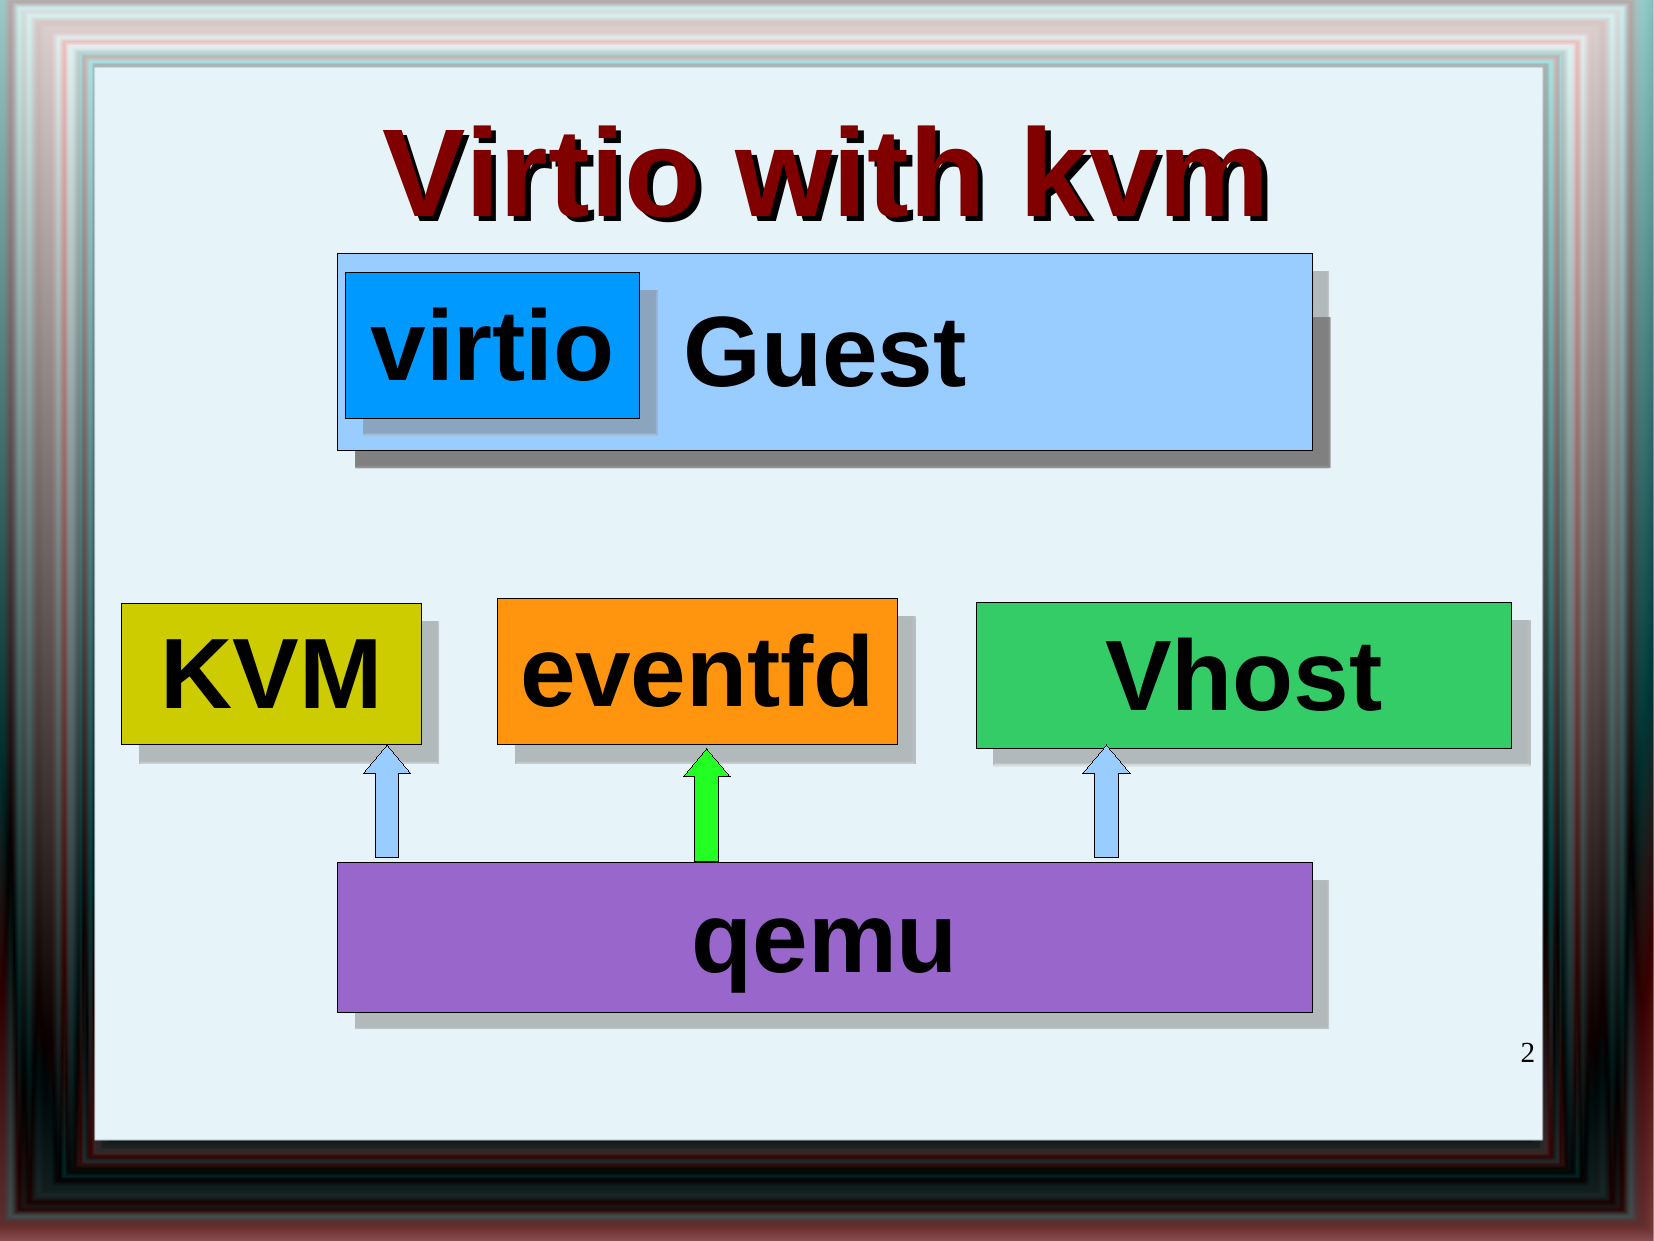

# Virtio with kvm
Guest
virtio
Guest
eventfd
Vhost
KVM
qemu
2